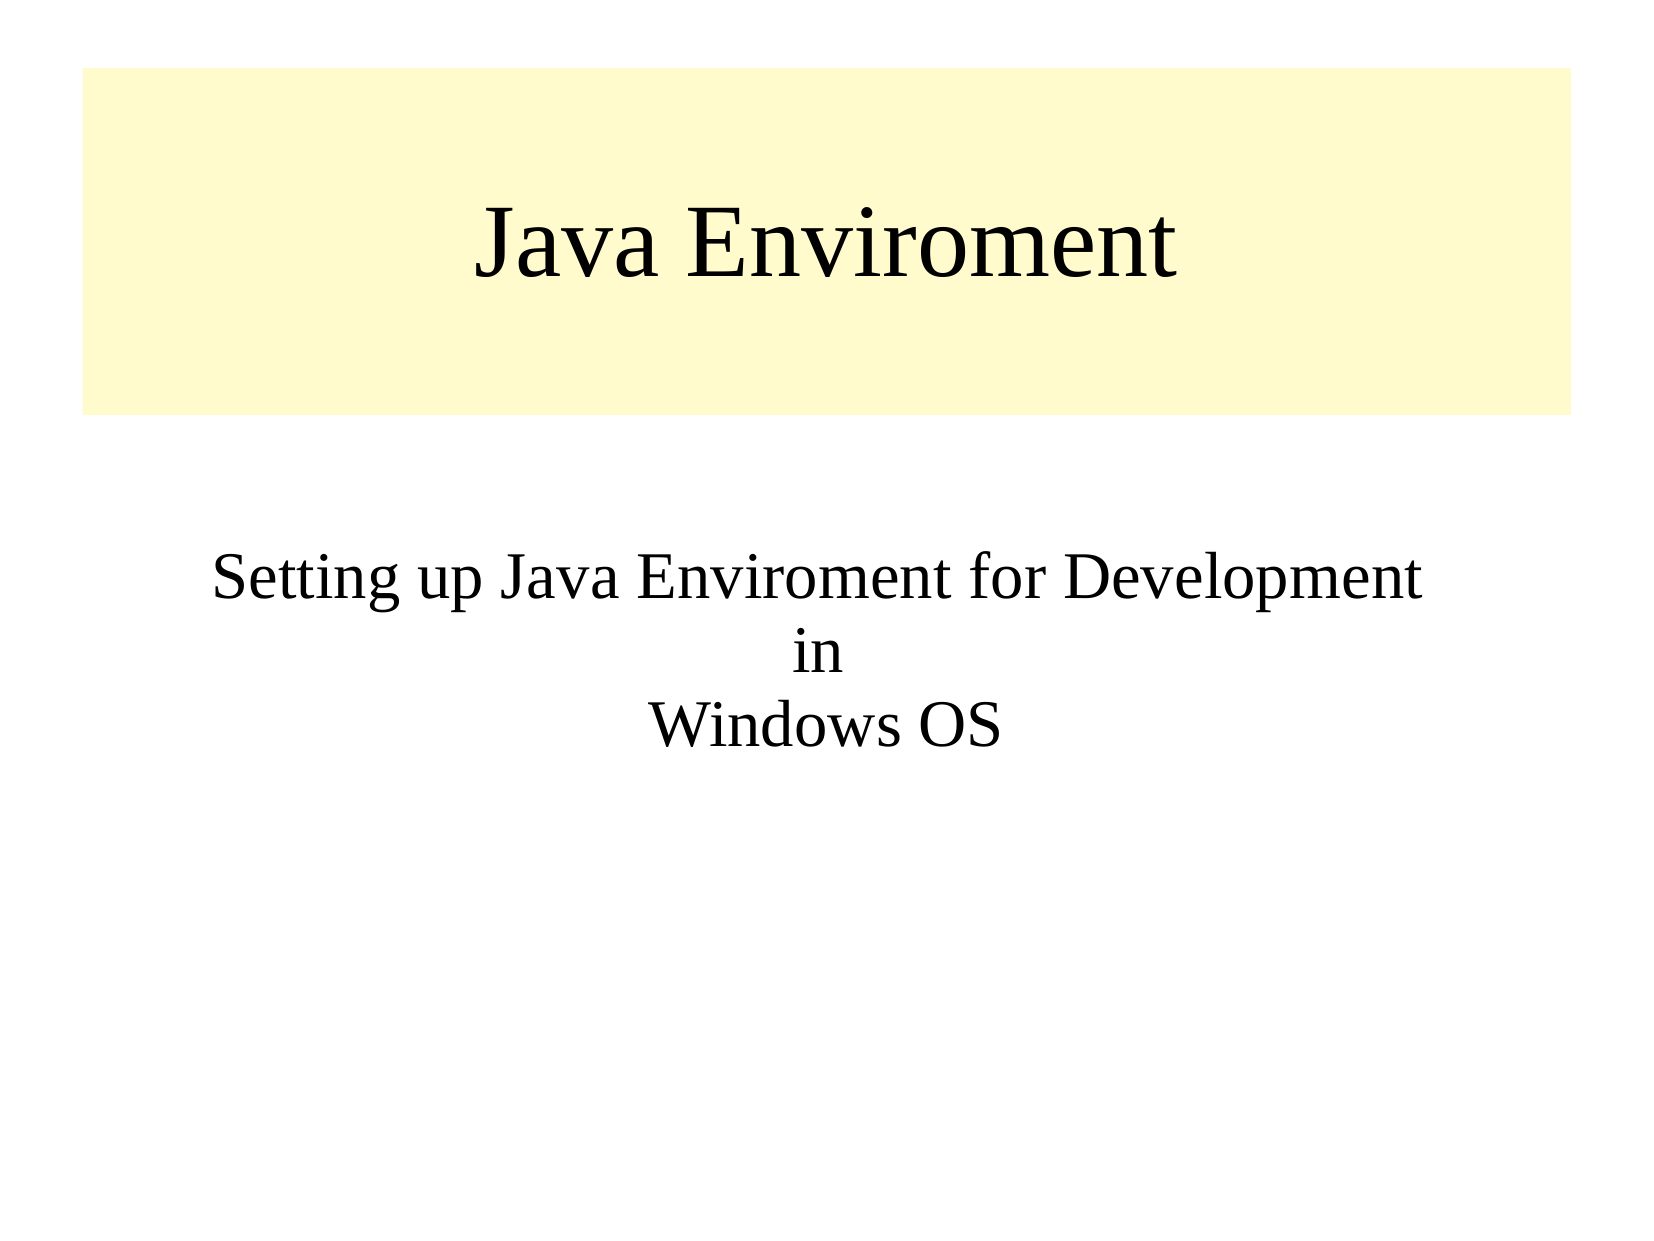

# Java Enviroment
Setting up Java Enviroment for Development
in
Windows OS